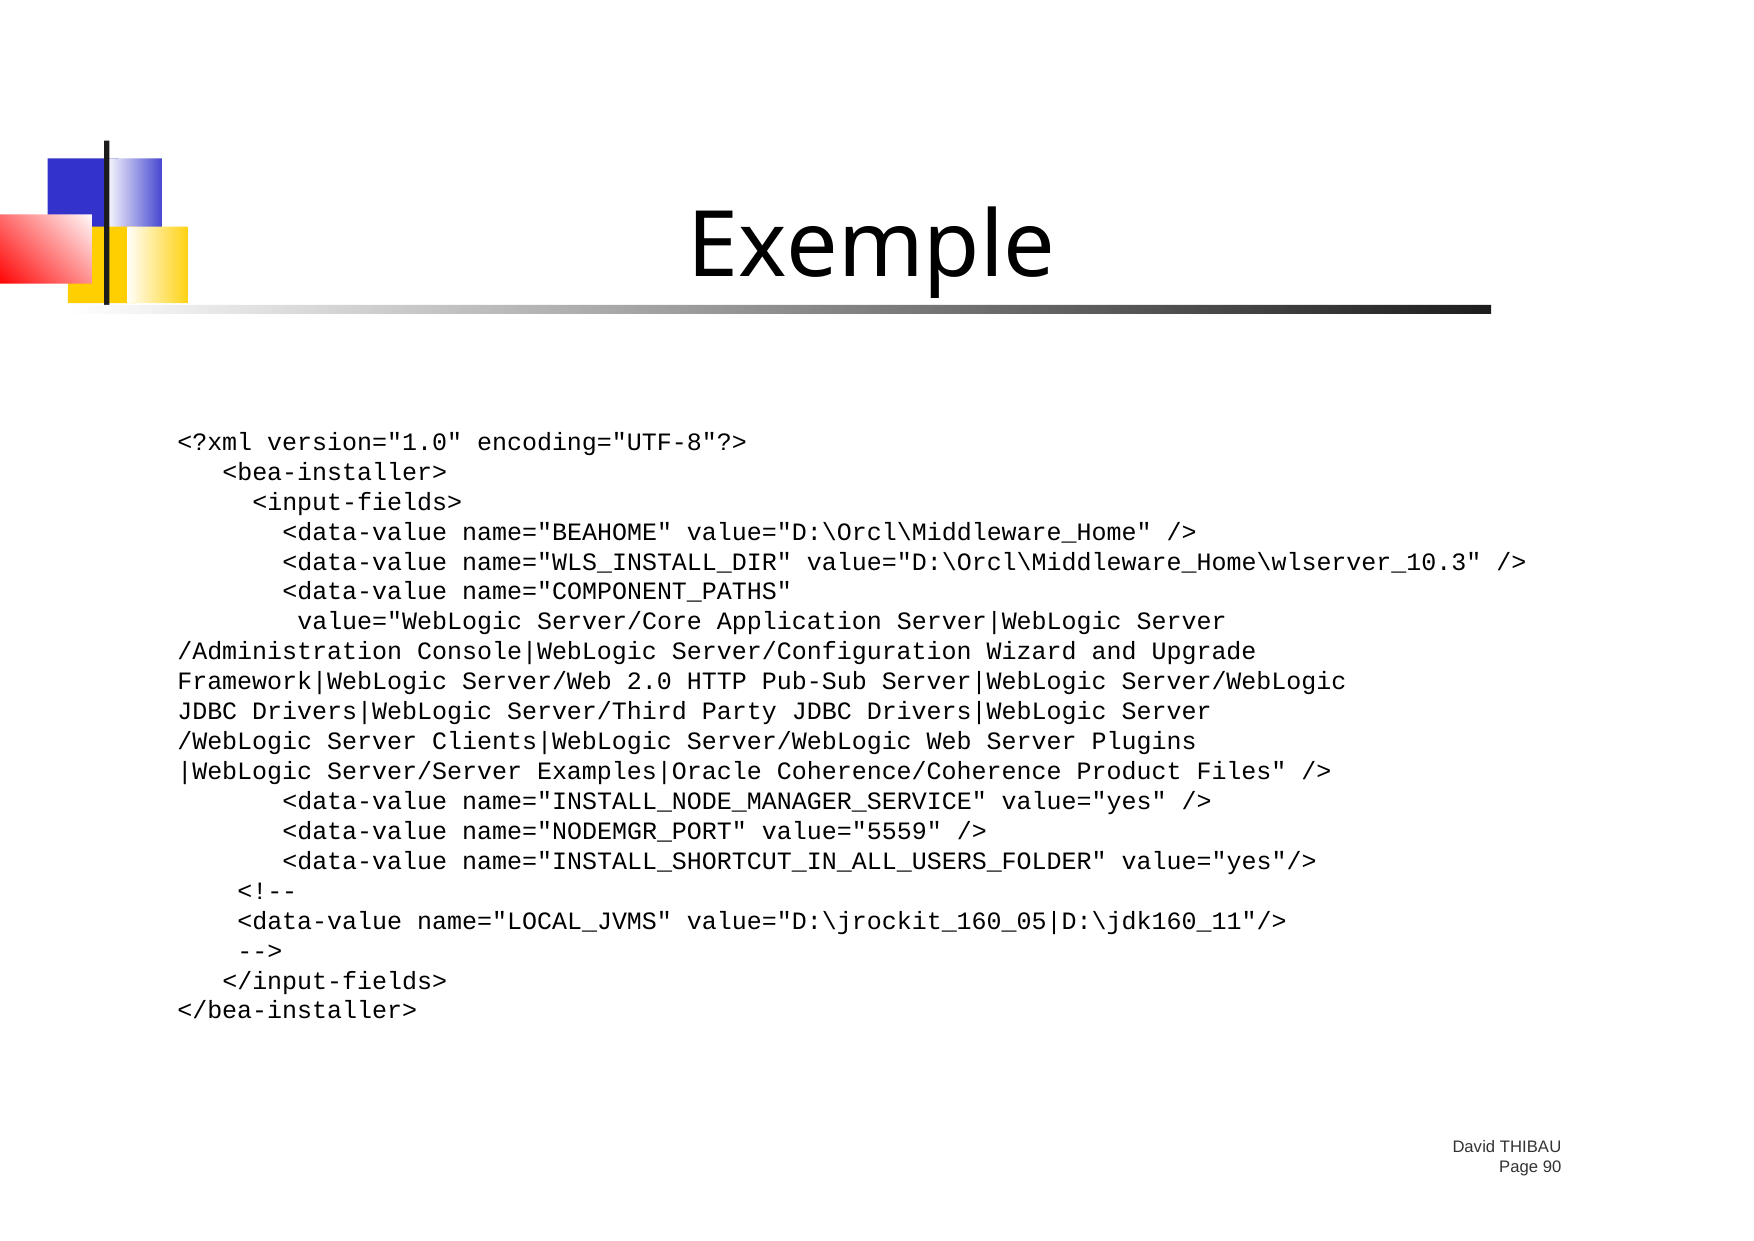

# Exemple
<?xml version="1.0" encoding="UTF-8"?>
 <bea-installer>
 <input-fields>
 <data-value name="BEAHOME" value="D:\Orcl\Middleware_Home" />
 <data-value name="WLS_INSTALL_DIR" value="D:\Orcl\Middleware_Home\wlserver_10.3" />
 <data-value name="COMPONENT_PATHS"
 value="WebLogic Server/Core Application Server|WebLogic Server
/Administration Console|WebLogic Server/Configuration Wizard and Upgrade
Framework|WebLogic Server/Web 2.0 HTTP Pub-Sub Server|WebLogic Server/WebLogic
JDBC Drivers|WebLogic Server/Third Party JDBC Drivers|WebLogic Server
/WebLogic Server Clients|WebLogic Server/WebLogic Web Server Plugins
|WebLogic Server/Server Examples|Oracle Coherence/Coherence Product Files" />
 <data-value name="INSTALL_NODE_MANAGER_SERVICE" value="yes" />
 <data-value name="NODEMGR_PORT" value="5559" />
 <data-value name="INSTALL_SHORTCUT_IN_ALL_USERS_FOLDER" value="yes"/>
 <!--
 <data-value name="LOCAL_JVMS" value="D:\jrockit_160_05|D:\jdk160_11"/>
 -->
 </input-fields>
</bea-installer>